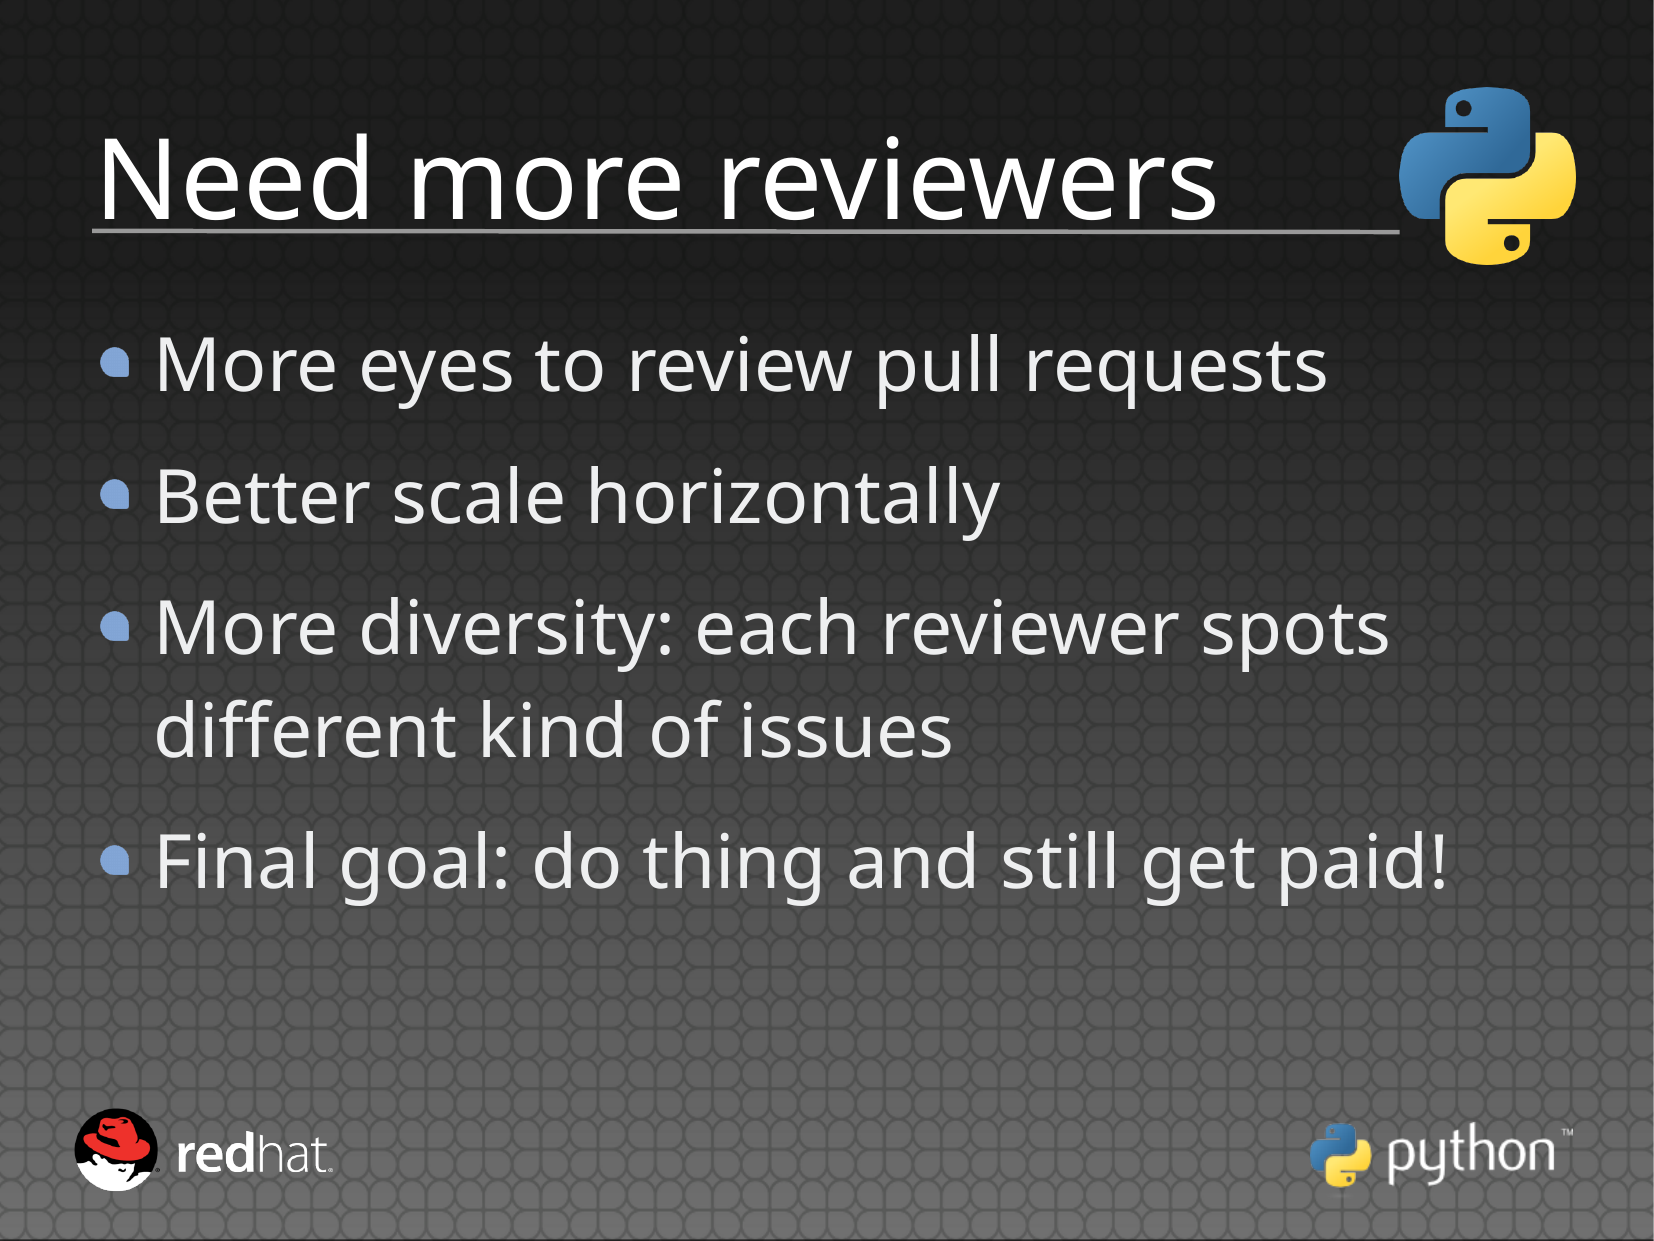

Need more reviewers
# More eyes to review pull requests
Better scale horizontally
More diversity: each reviewer spots different kind of issues
Final goal: do thing and still get paid!